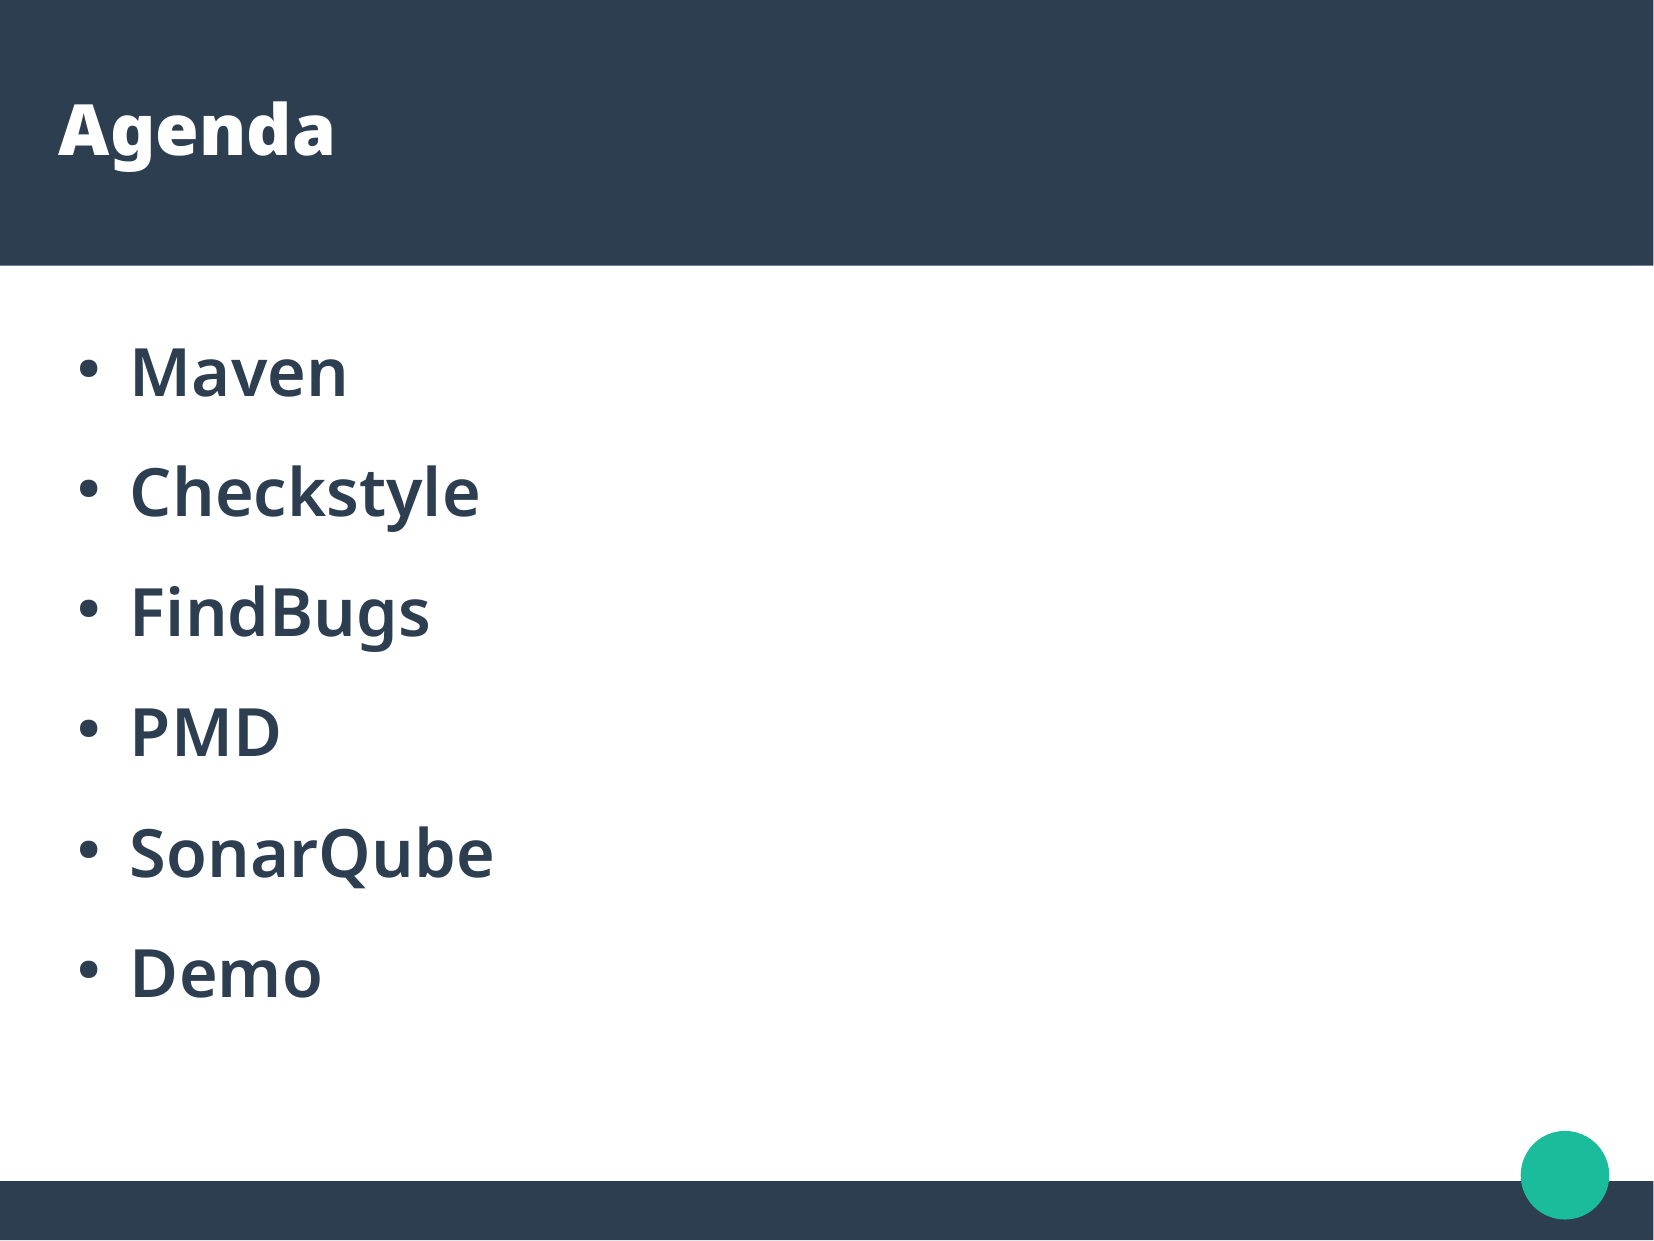

# Agenda
Maven
Checkstyle
FindBugs
PMD
SonarQube
Demo